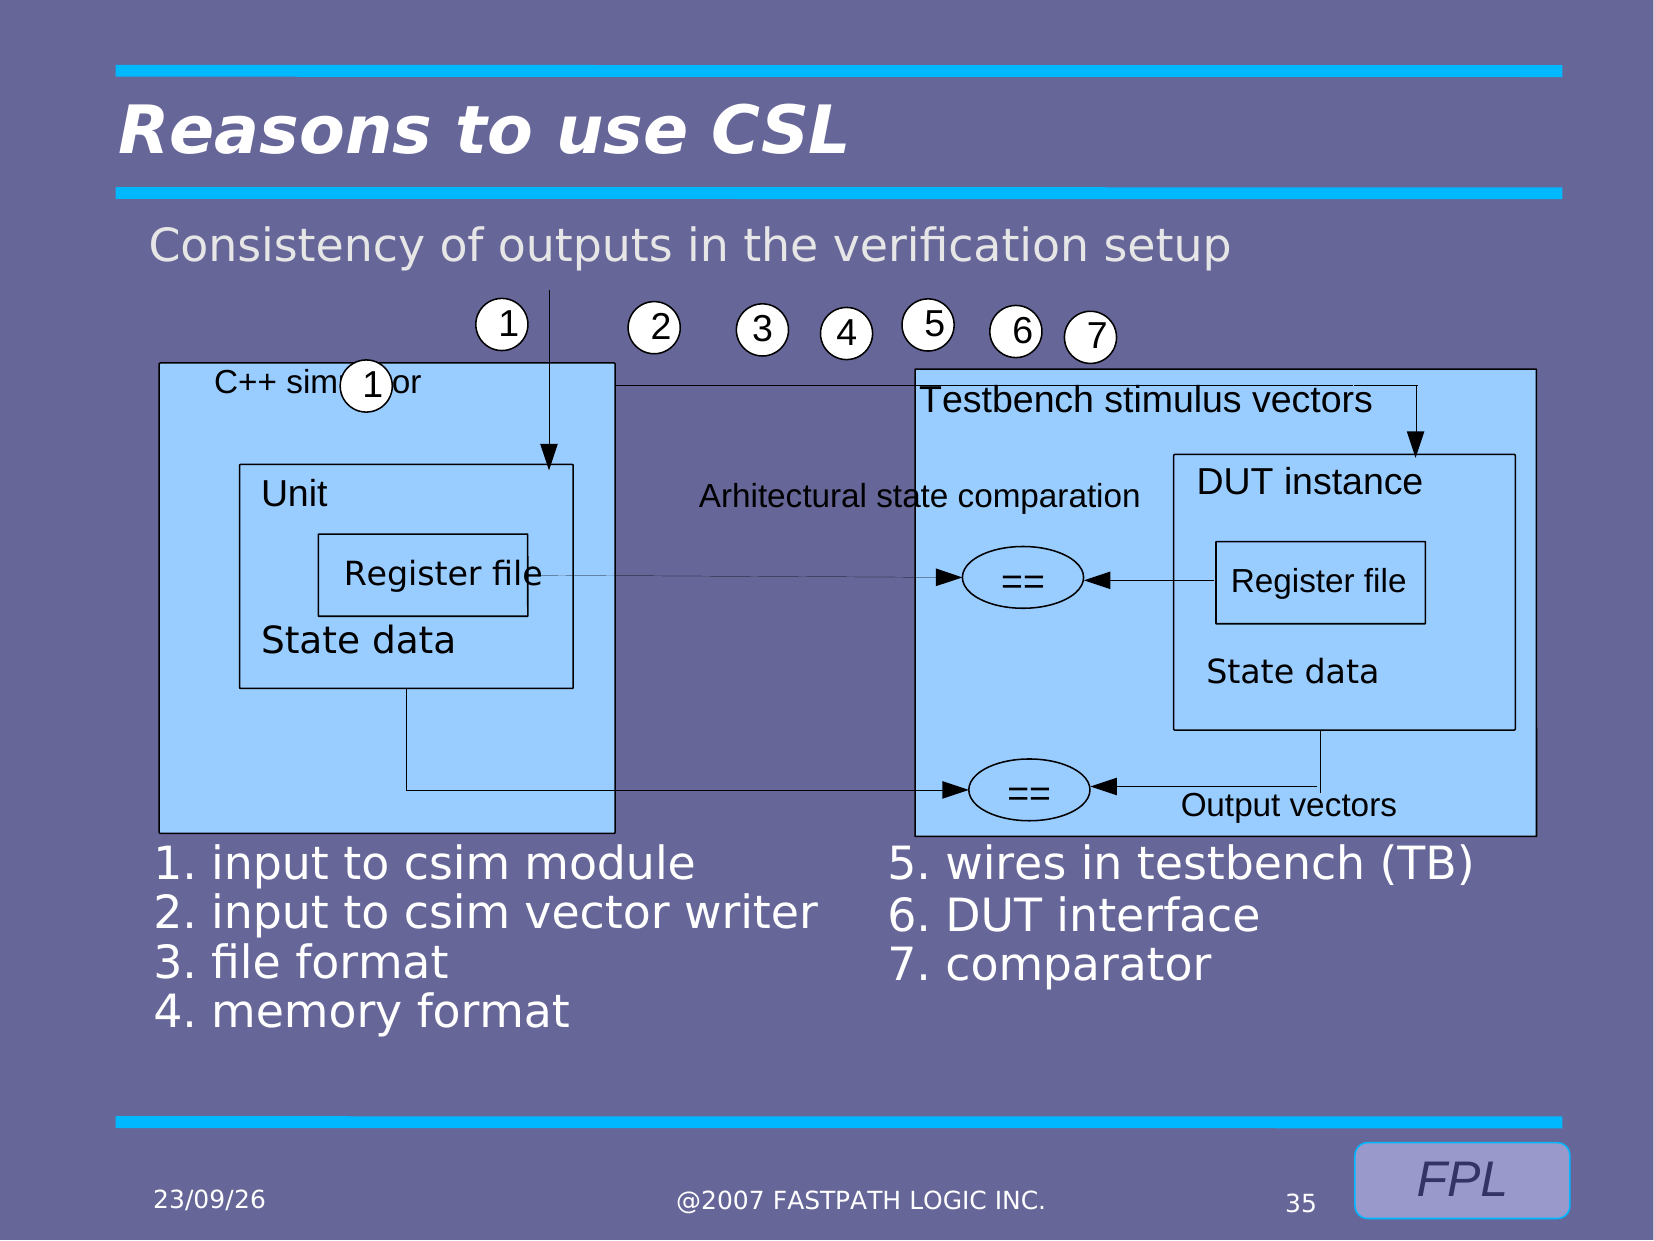

# Reasons to use CSL
Consistency of outputs in the verification setup
1
5
2
3
6
4
7
C++ simulator
1
Testbench stimulus vectors
DUT instance
Unit
Arhitectural state comparation
Unit
 Register file
Register files
Register file
==
State data
State data
==
Output vectors
5. wires in testbench (TB)‏
6. DUT interface
7. comparator
1. input to csim module
2. input to csim vector writer
3. file format
4. memory format
35